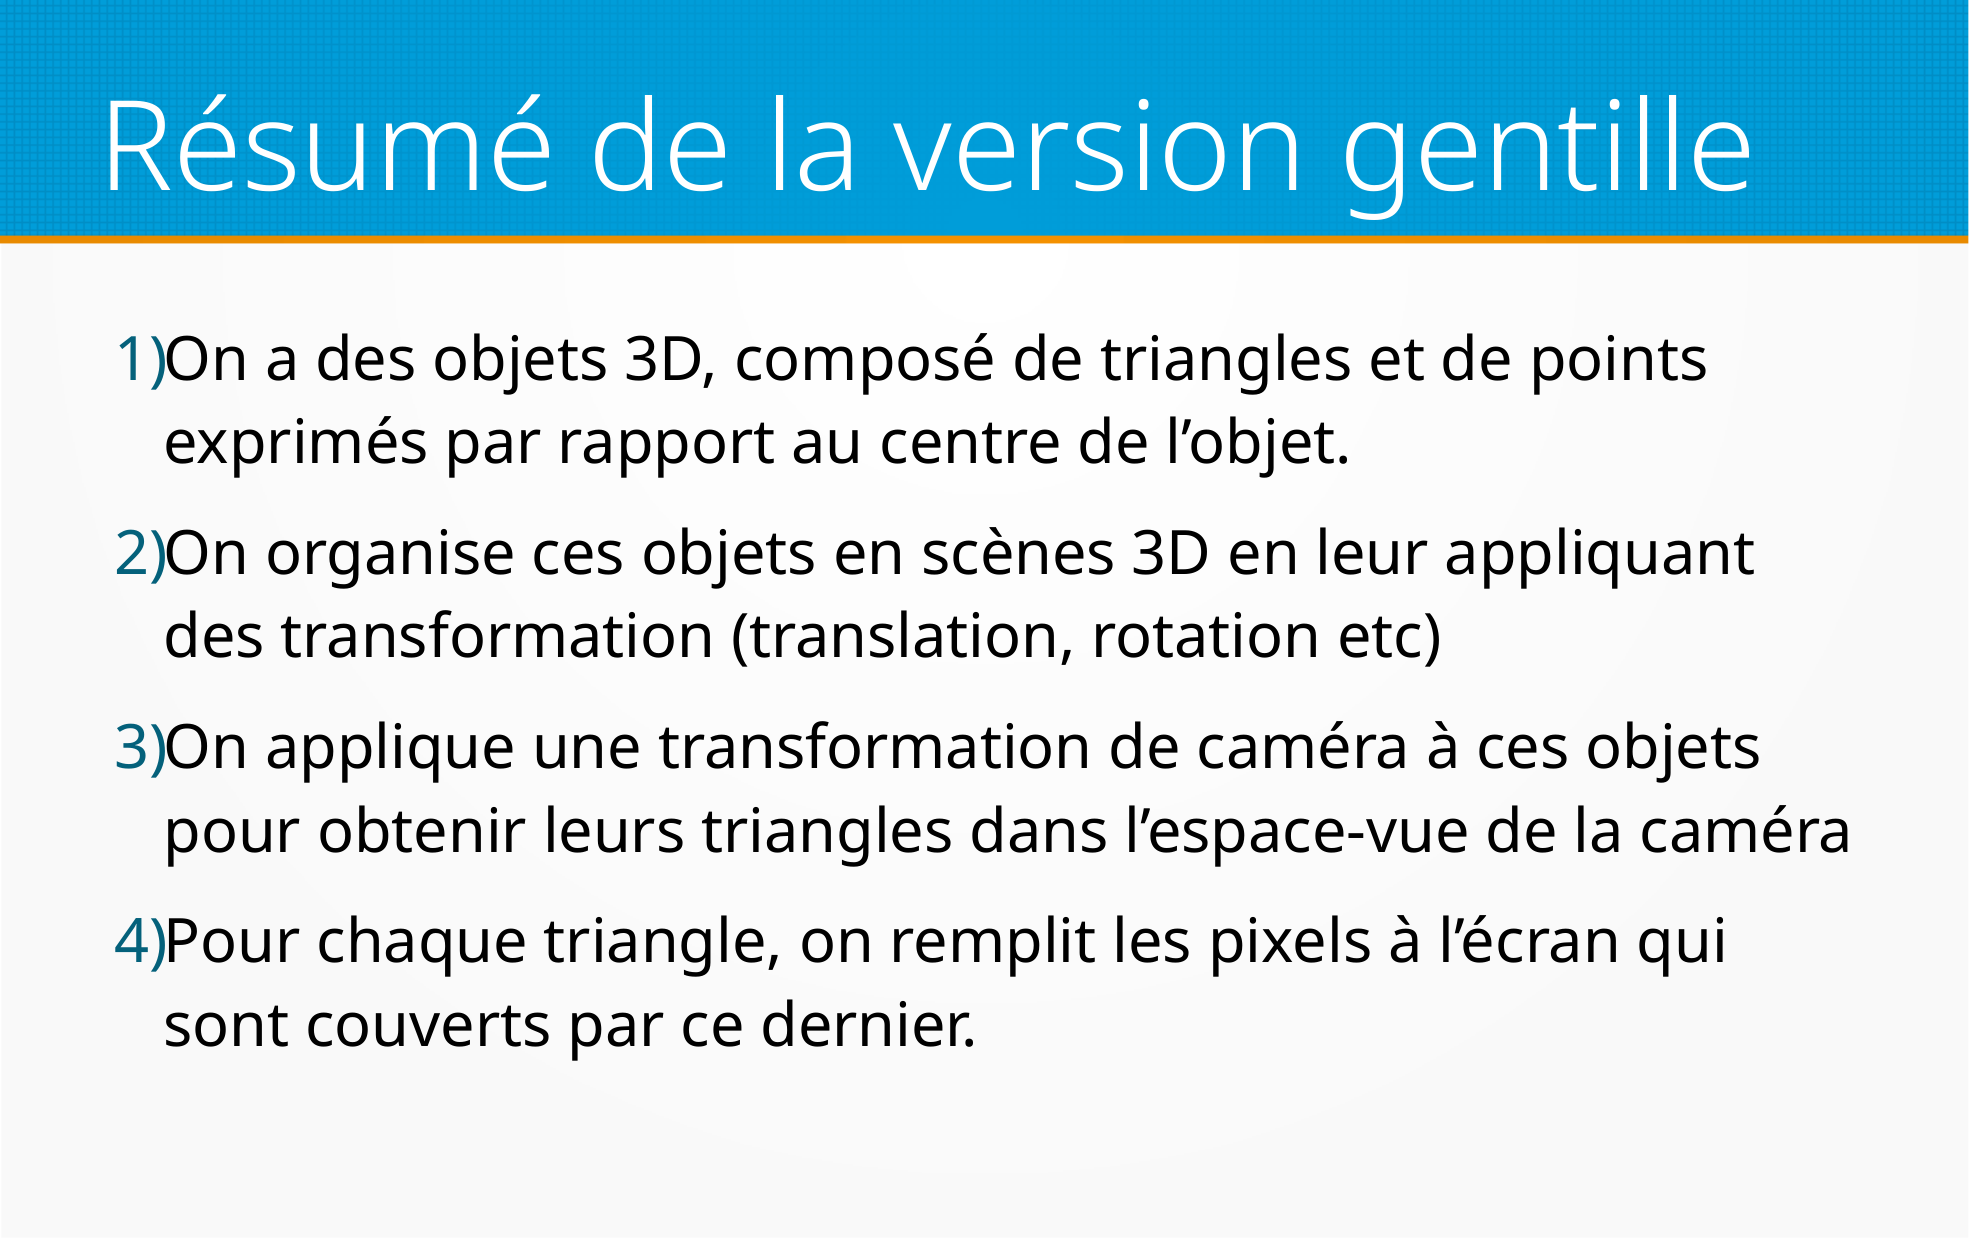

# Résumé de la version gentille
On a des objets 3D, composé de triangles et de points exprimés par rapport au centre de l’objet.
On organise ces objets en scènes 3D en leur appliquant des transformation (translation, rotation etc)
On applique une transformation de caméra à ces objets pour obtenir leurs triangles dans l’espace-vue de la caméra
Pour chaque triangle, on remplit les pixels à l’écran qui sont couverts par ce dernier.